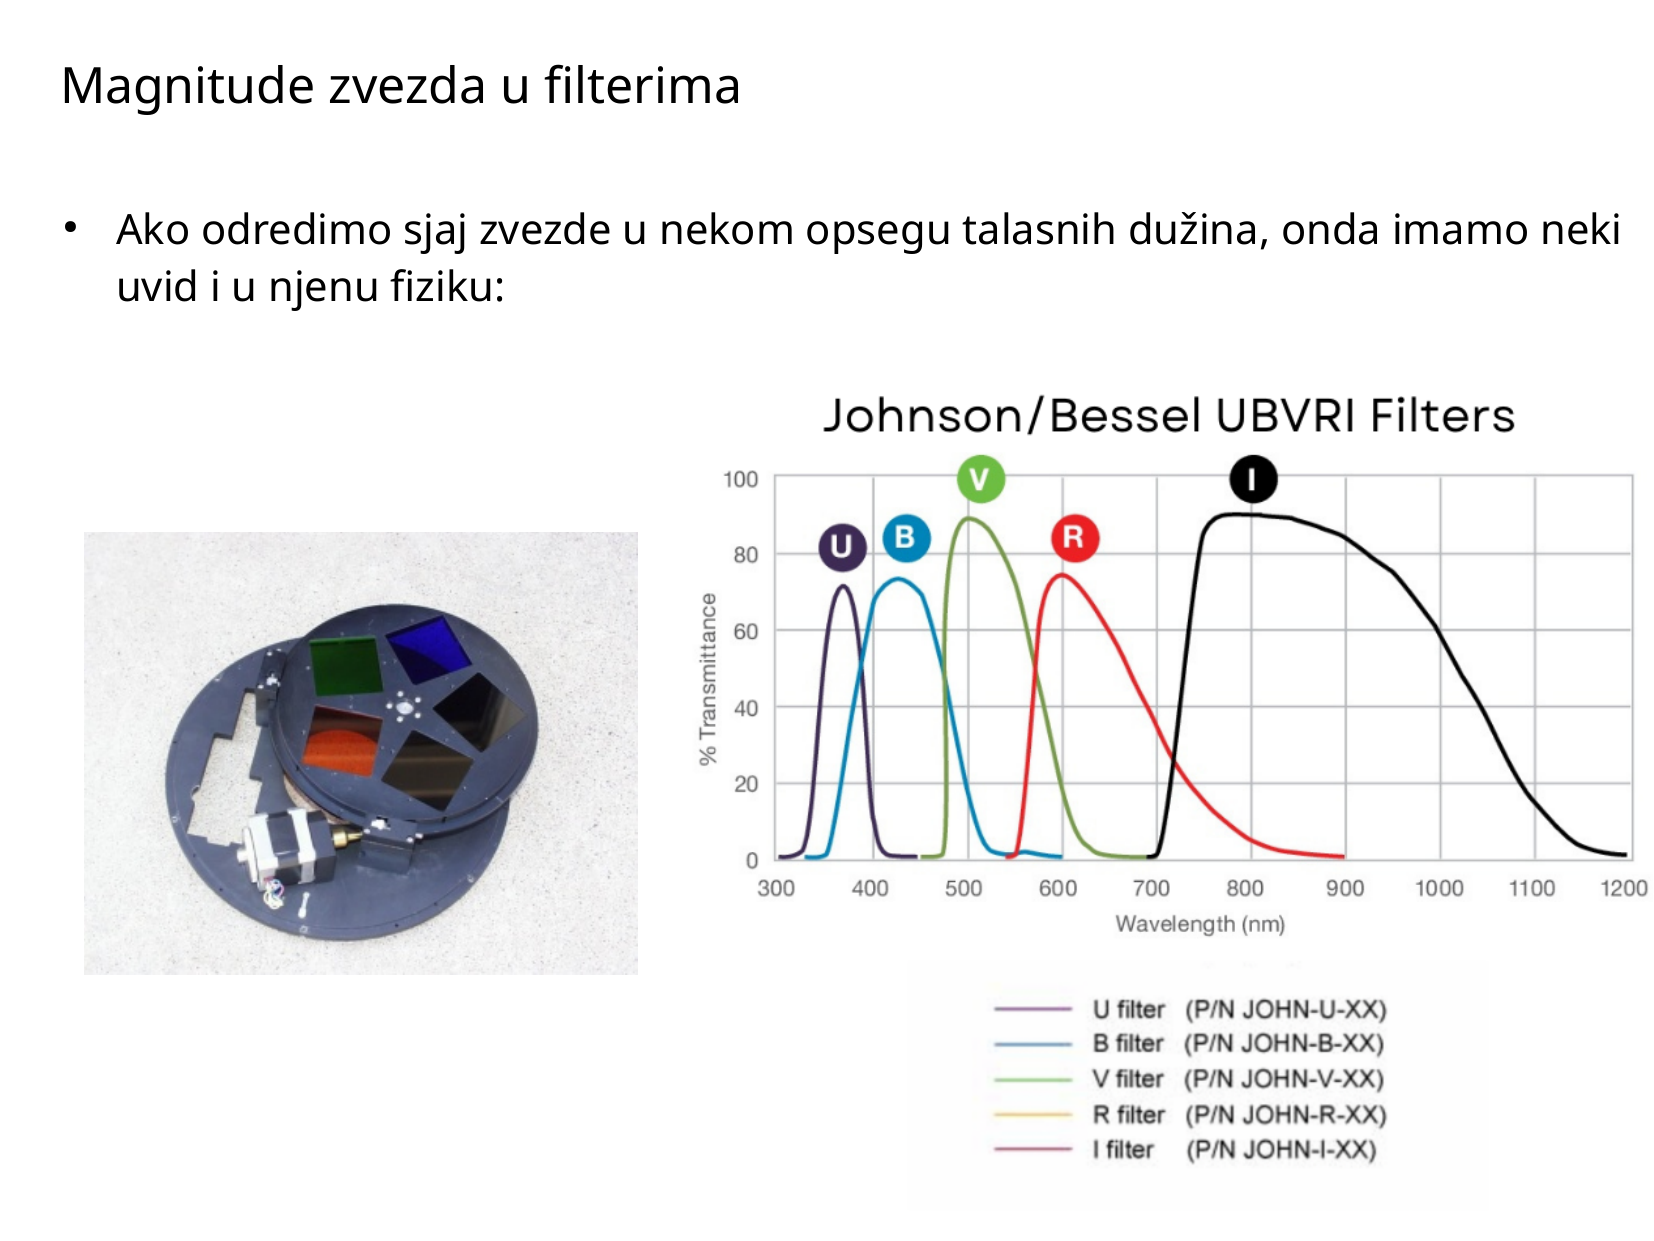

# Magnitude zvezda u filterima
Ako odredimo sjaj zvezde u nekom opsegu talasnih dužina, onda imamo neki uvid i u njenu fiziku: